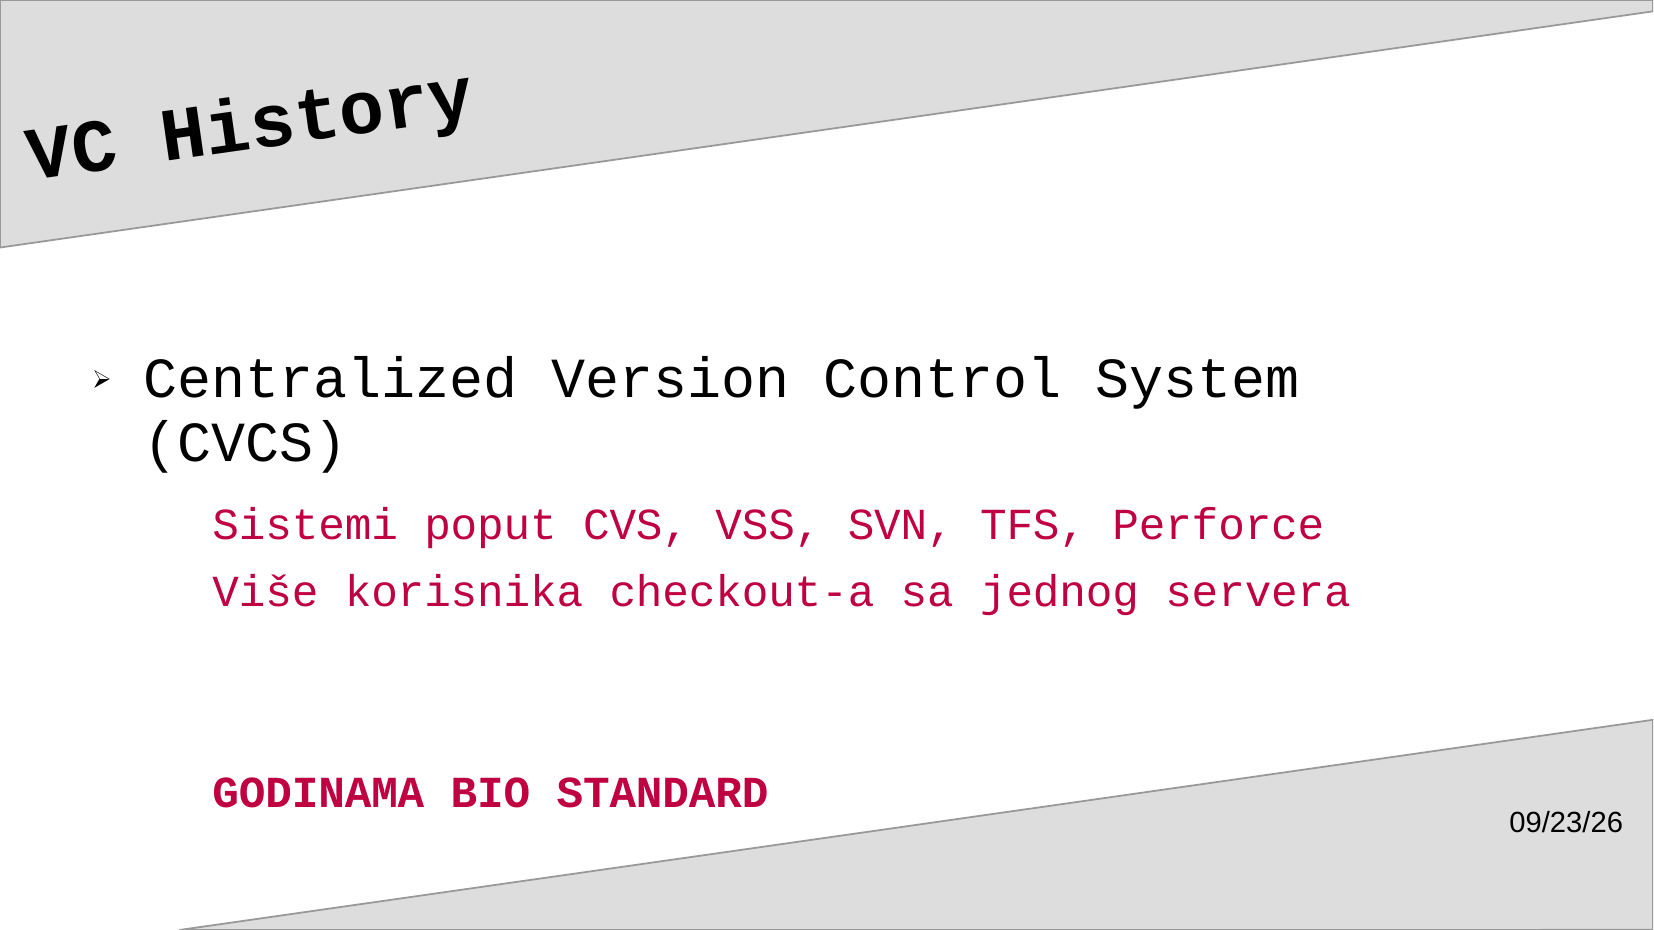

# VC History
Centralized Version Control System (CVCS)
Sistemi poput CVS, VSS, SVN, TFS, Perforce
Više korisnika checkout-a sa jednog servera
GODINAMA BIO STANDARD
9